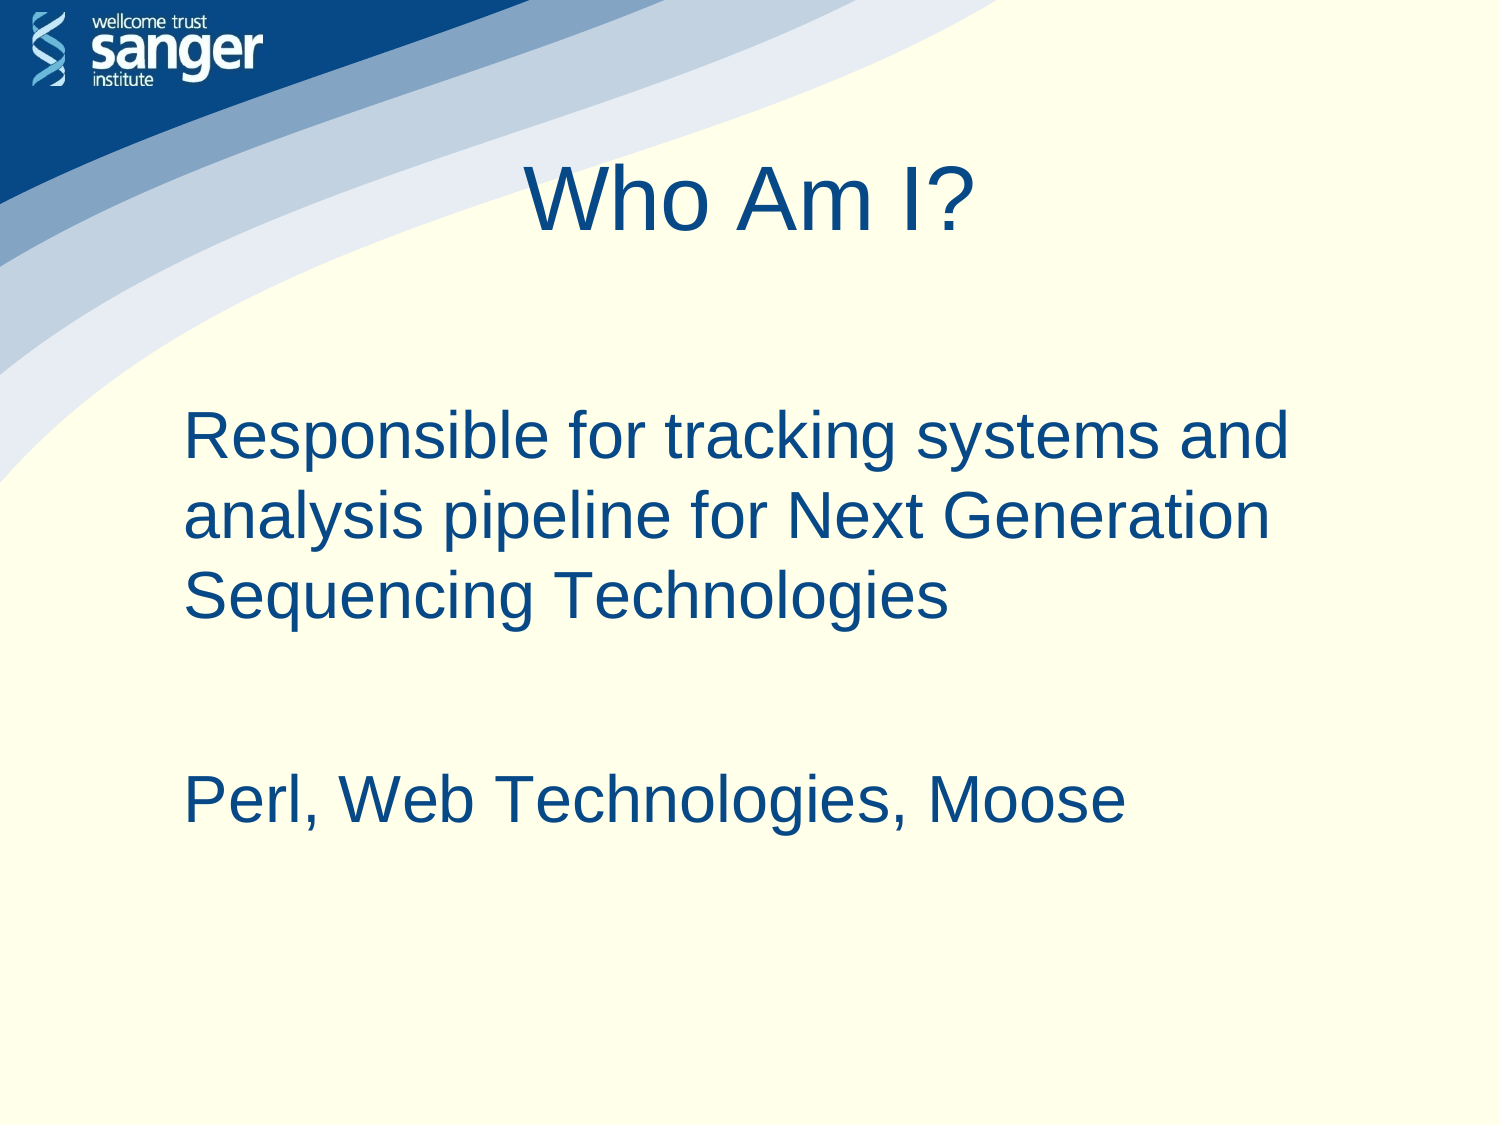

# Who Am I?
Responsible for tracking systems and analysis pipeline for Next Generation Sequencing Technologies
Perl, Web Technologies, Moose